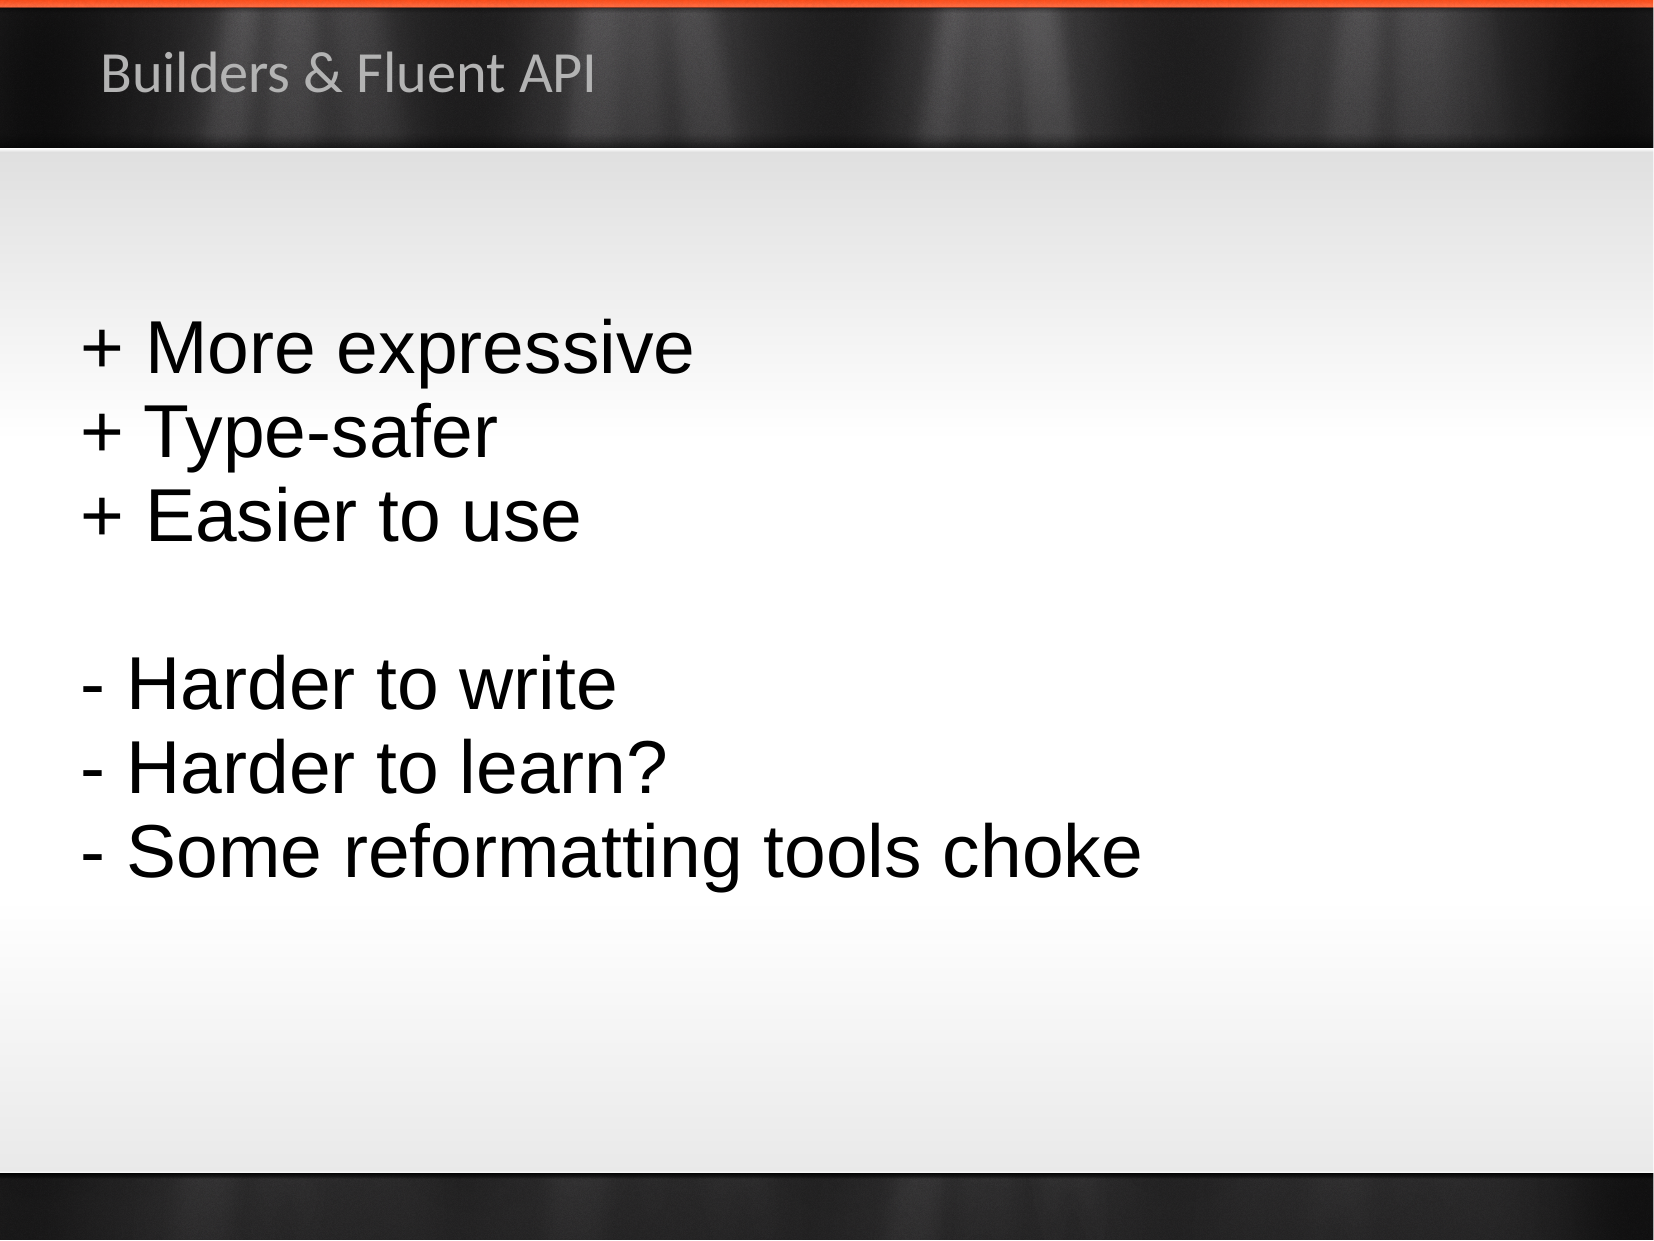

# Builders & Fluent API
+ More expressive
+ Type-safer
+ Easier to use
- Harder to write
- Harder to learn?
- Some reformatting tools choke